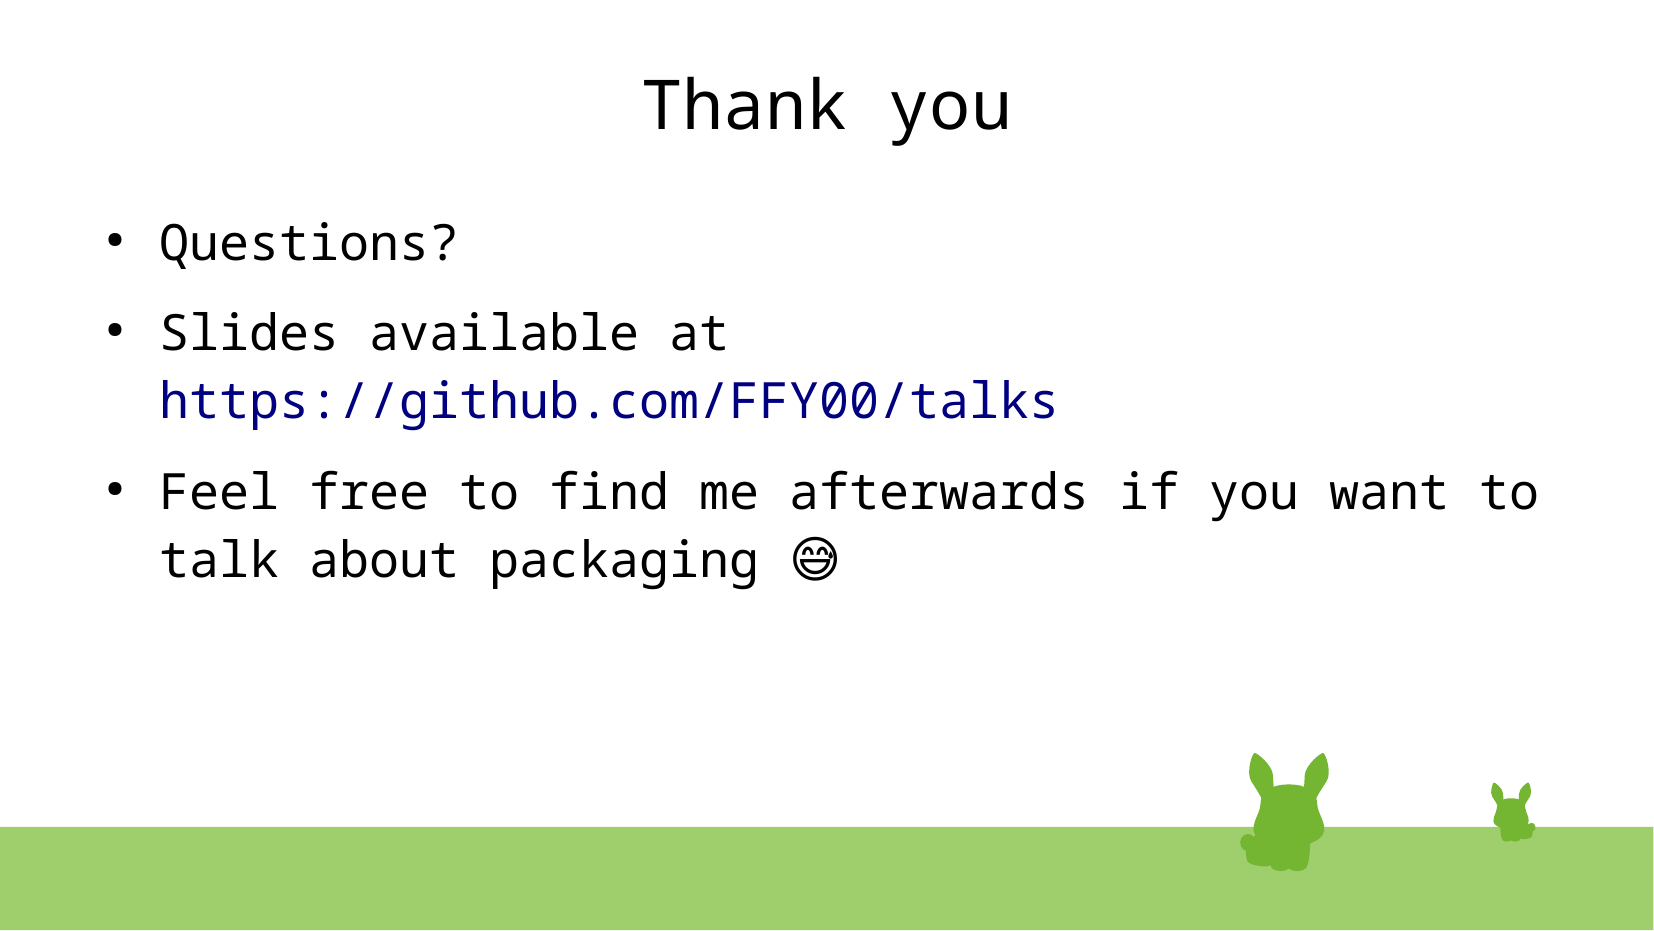

# Thank you
Questions?
Slides available at https://github.com/FFY00/talks
Feel free to find me afterwards if you want to talk about packaging 😅